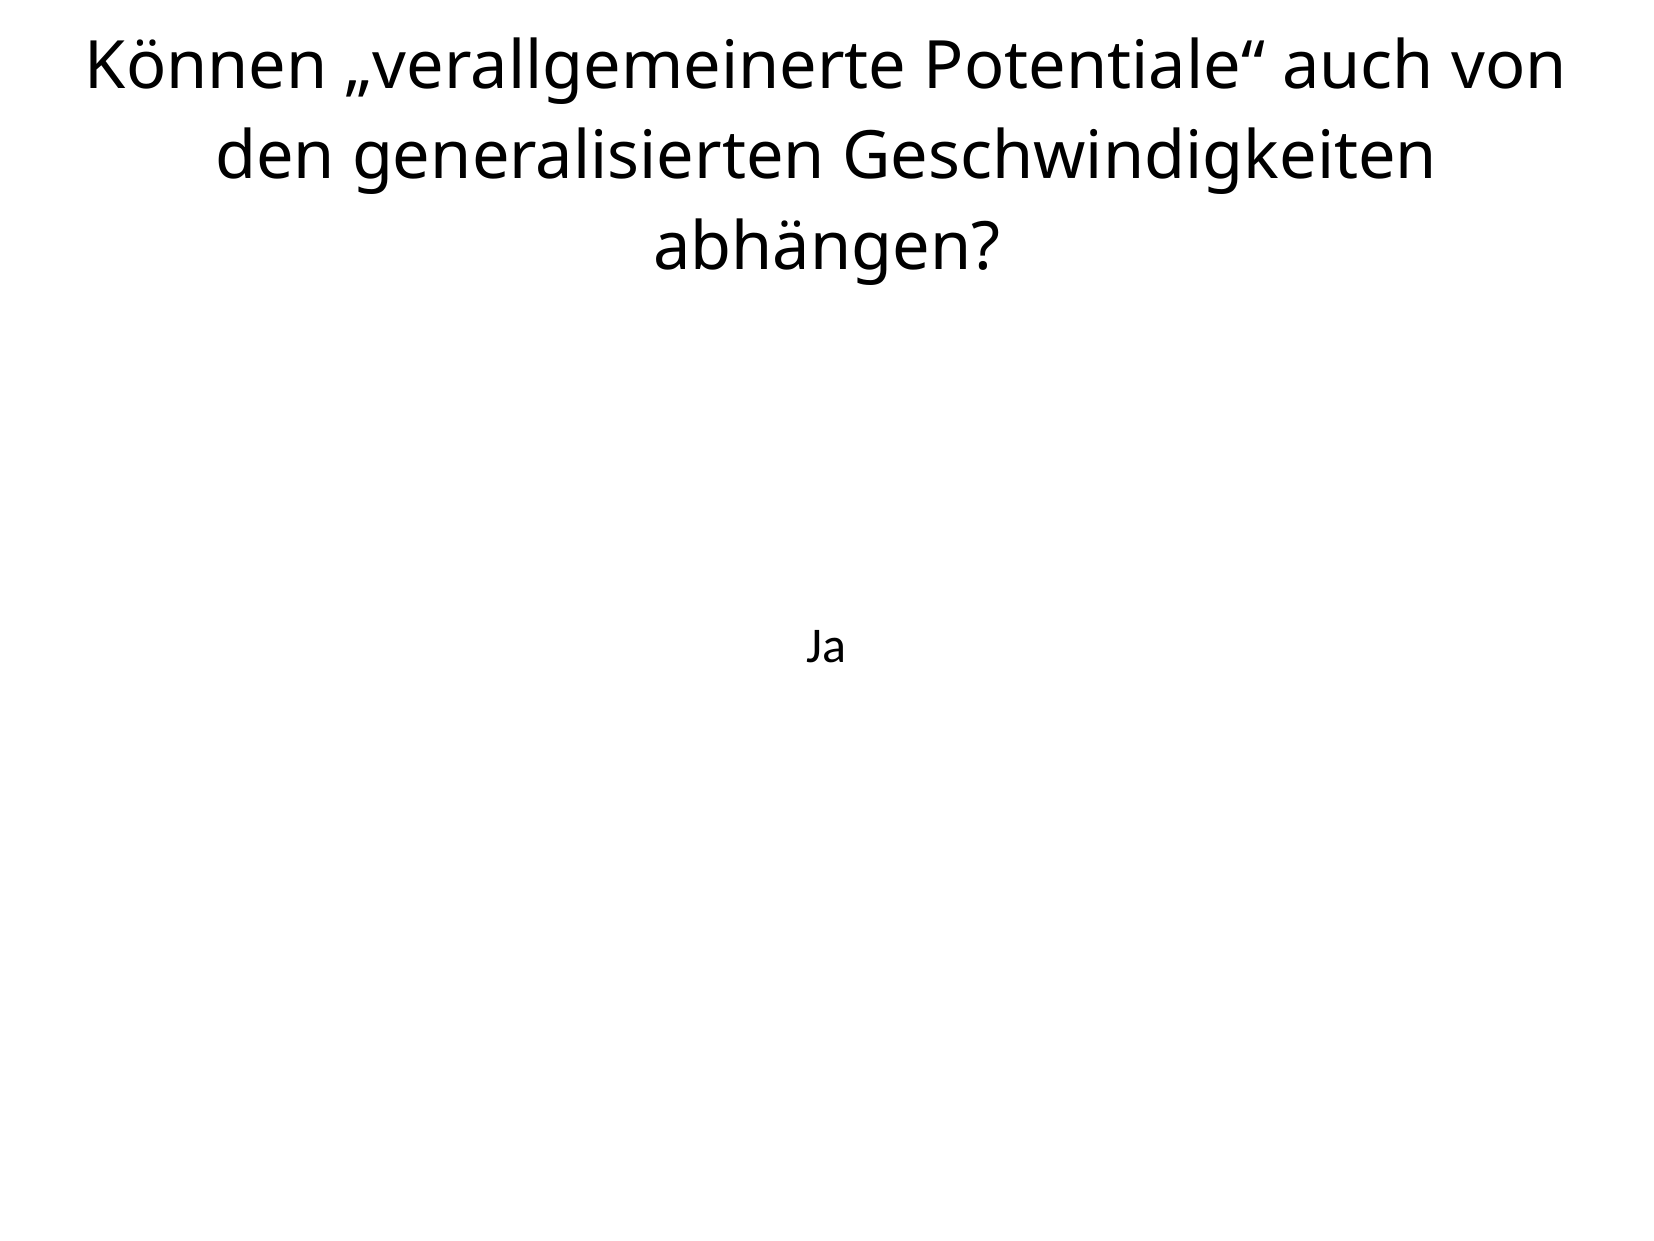

# Können „verallgemeinerte Potentiale“ auch von den generalisierten Geschwindigkeiten abhängen?
Ja